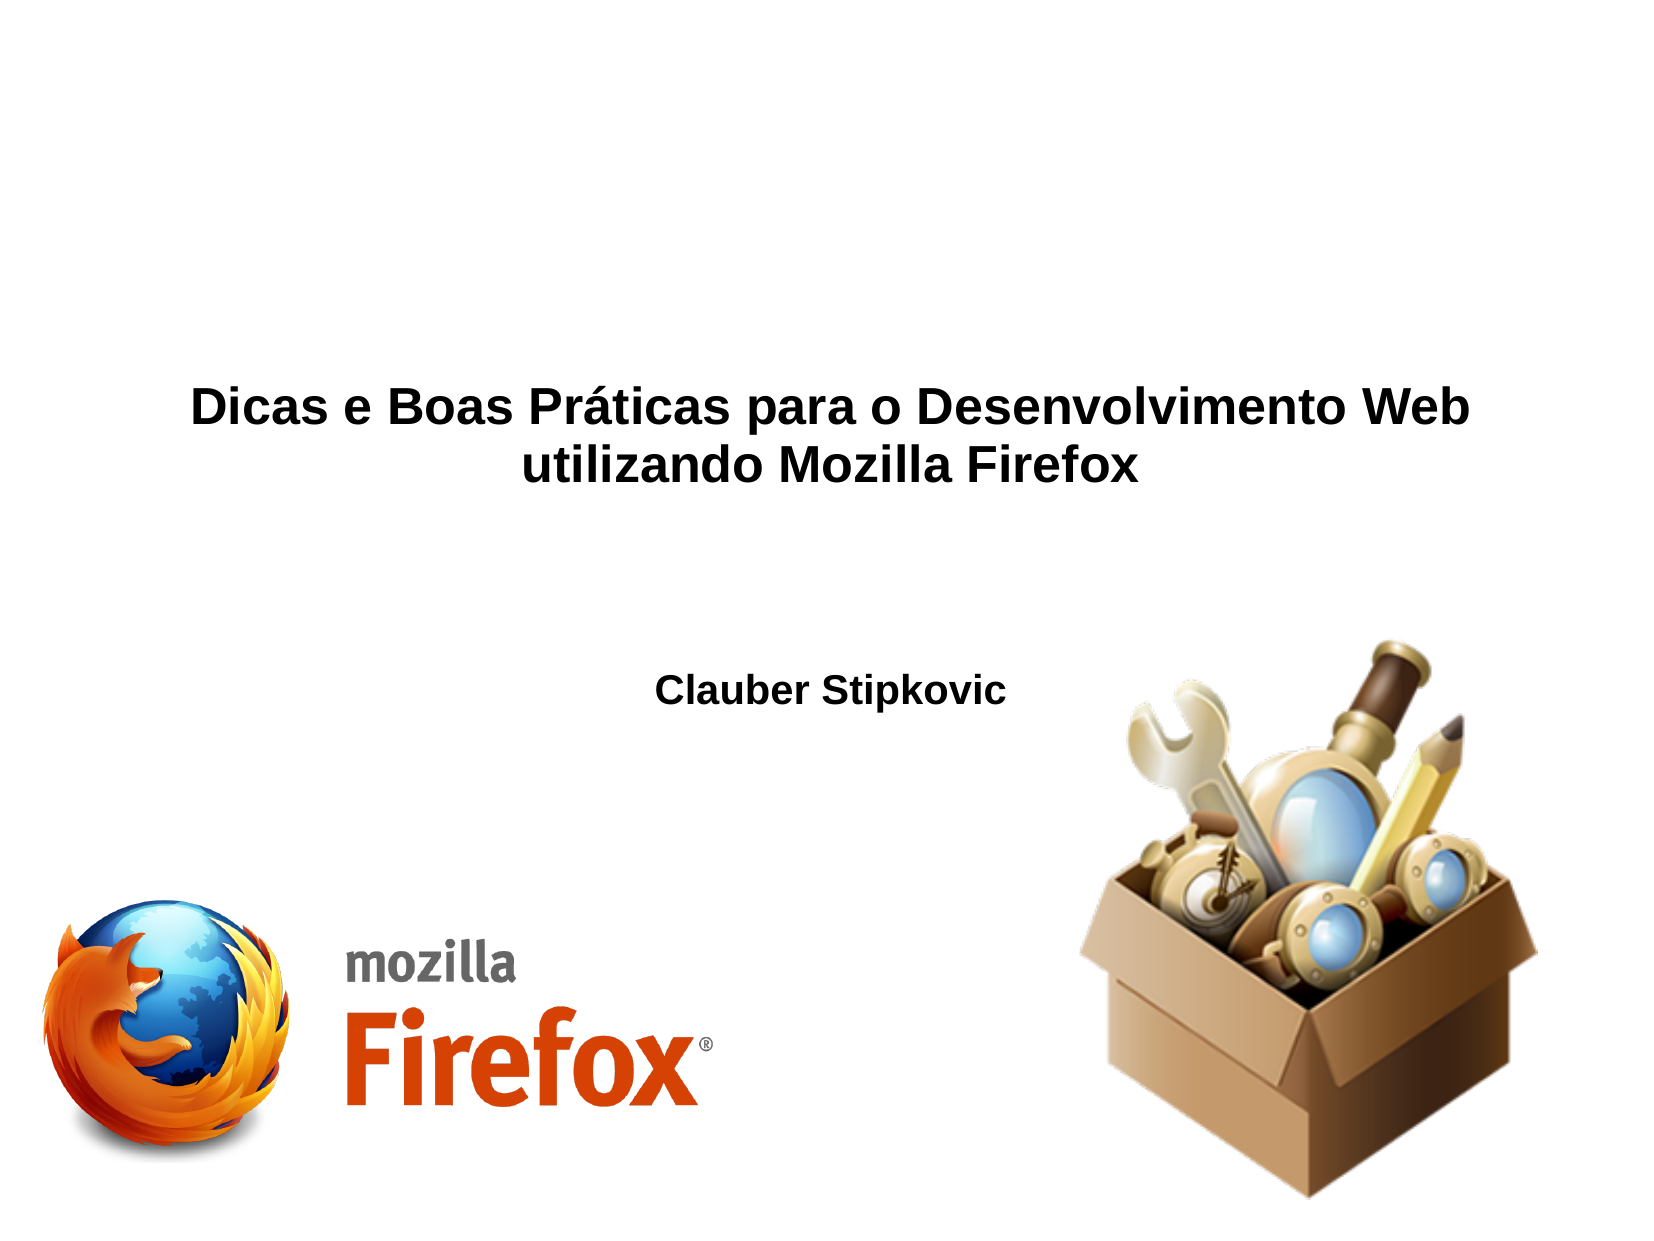

# Dicas e Boas Práticas para o Desenvolvimento Web utilizando Mozilla Firefox
Clauber Stipkovic